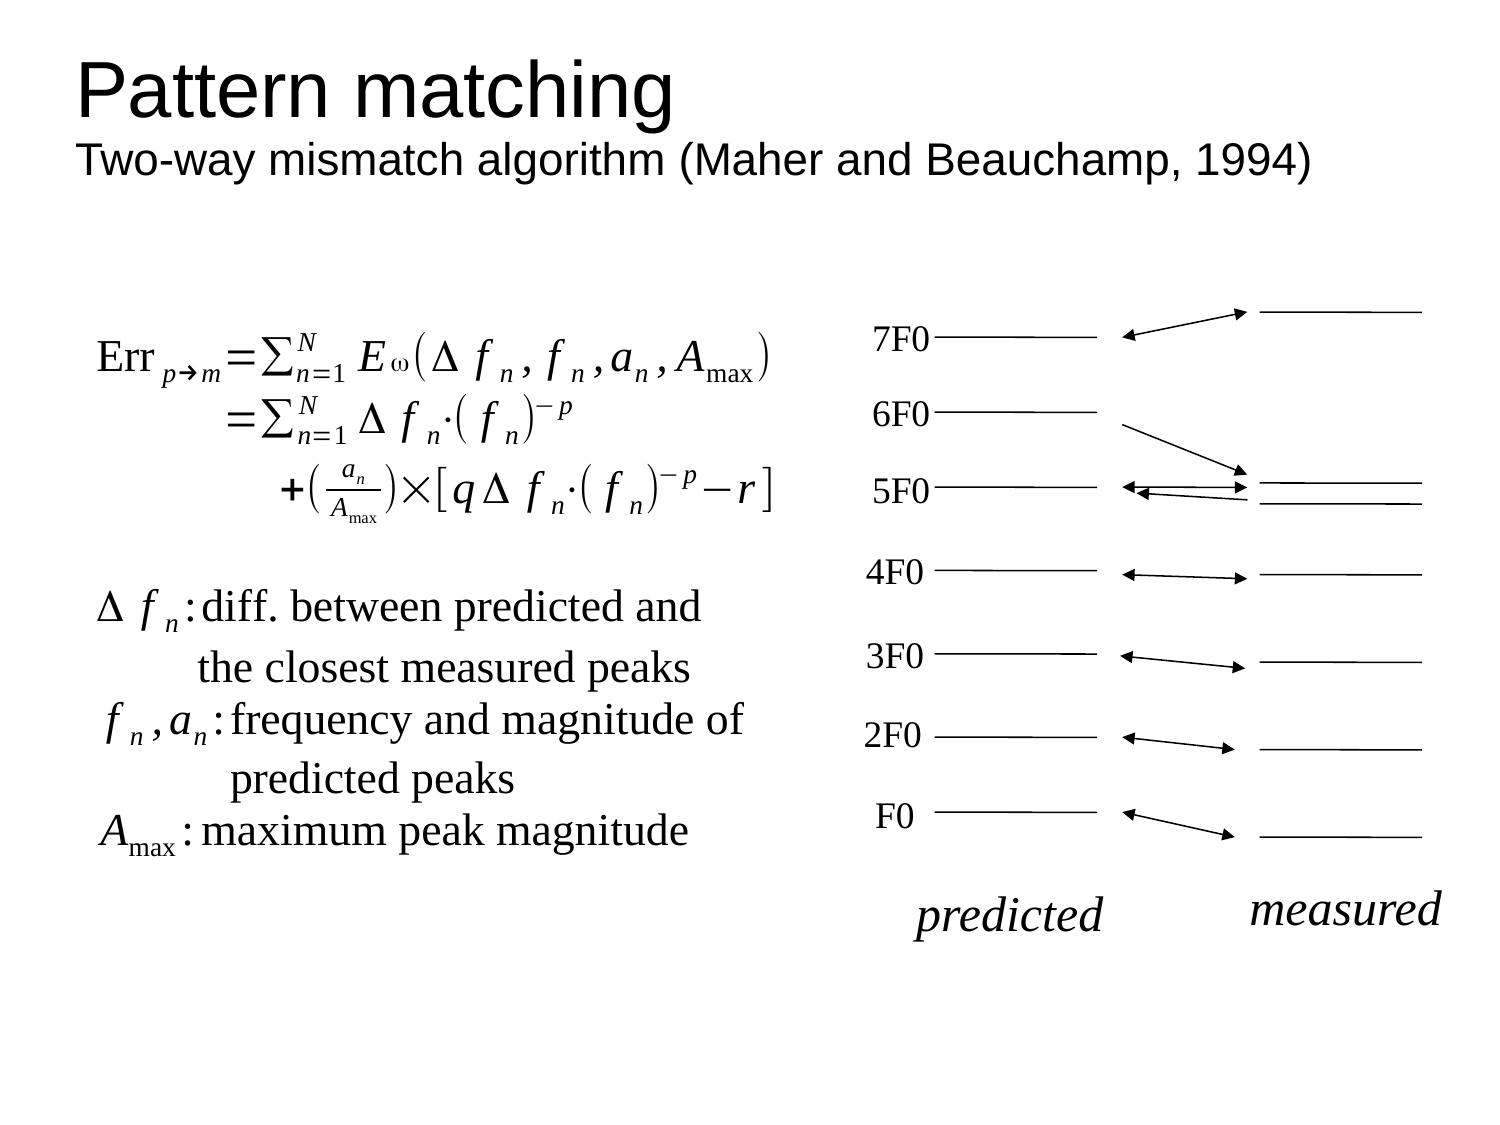

# Pattern matching Two-way mismatch algorithm (Maher and Beauchamp, 1994)
7F0
6F0
5F0
4F0
3F0
2F0
F0
measured
predicted